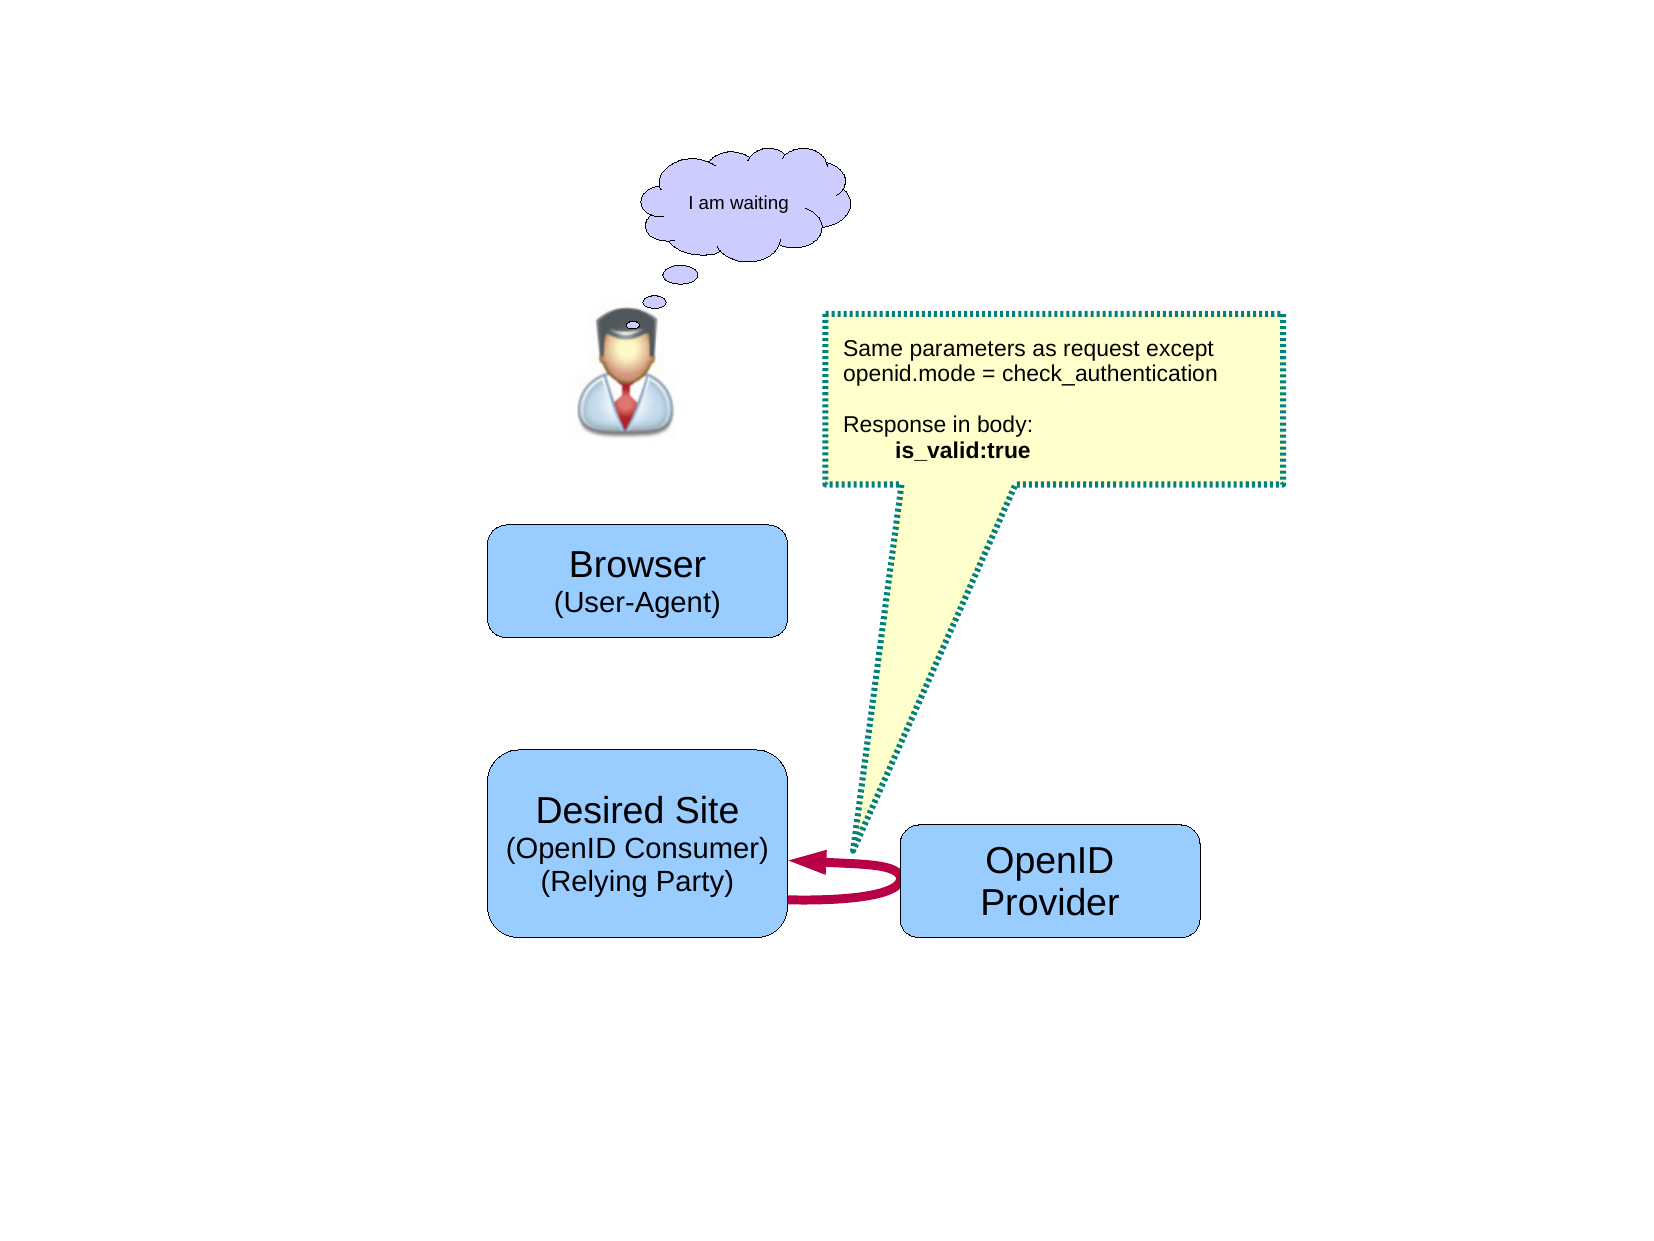

I am waiting
Same parameters as request except
openid.mode = check_authentication
Response in body:
 is_valid:true
Browser
(User-Agent)
Desired Site
(OpenID Consumer)
(Relying Party)
OpenID
Provider